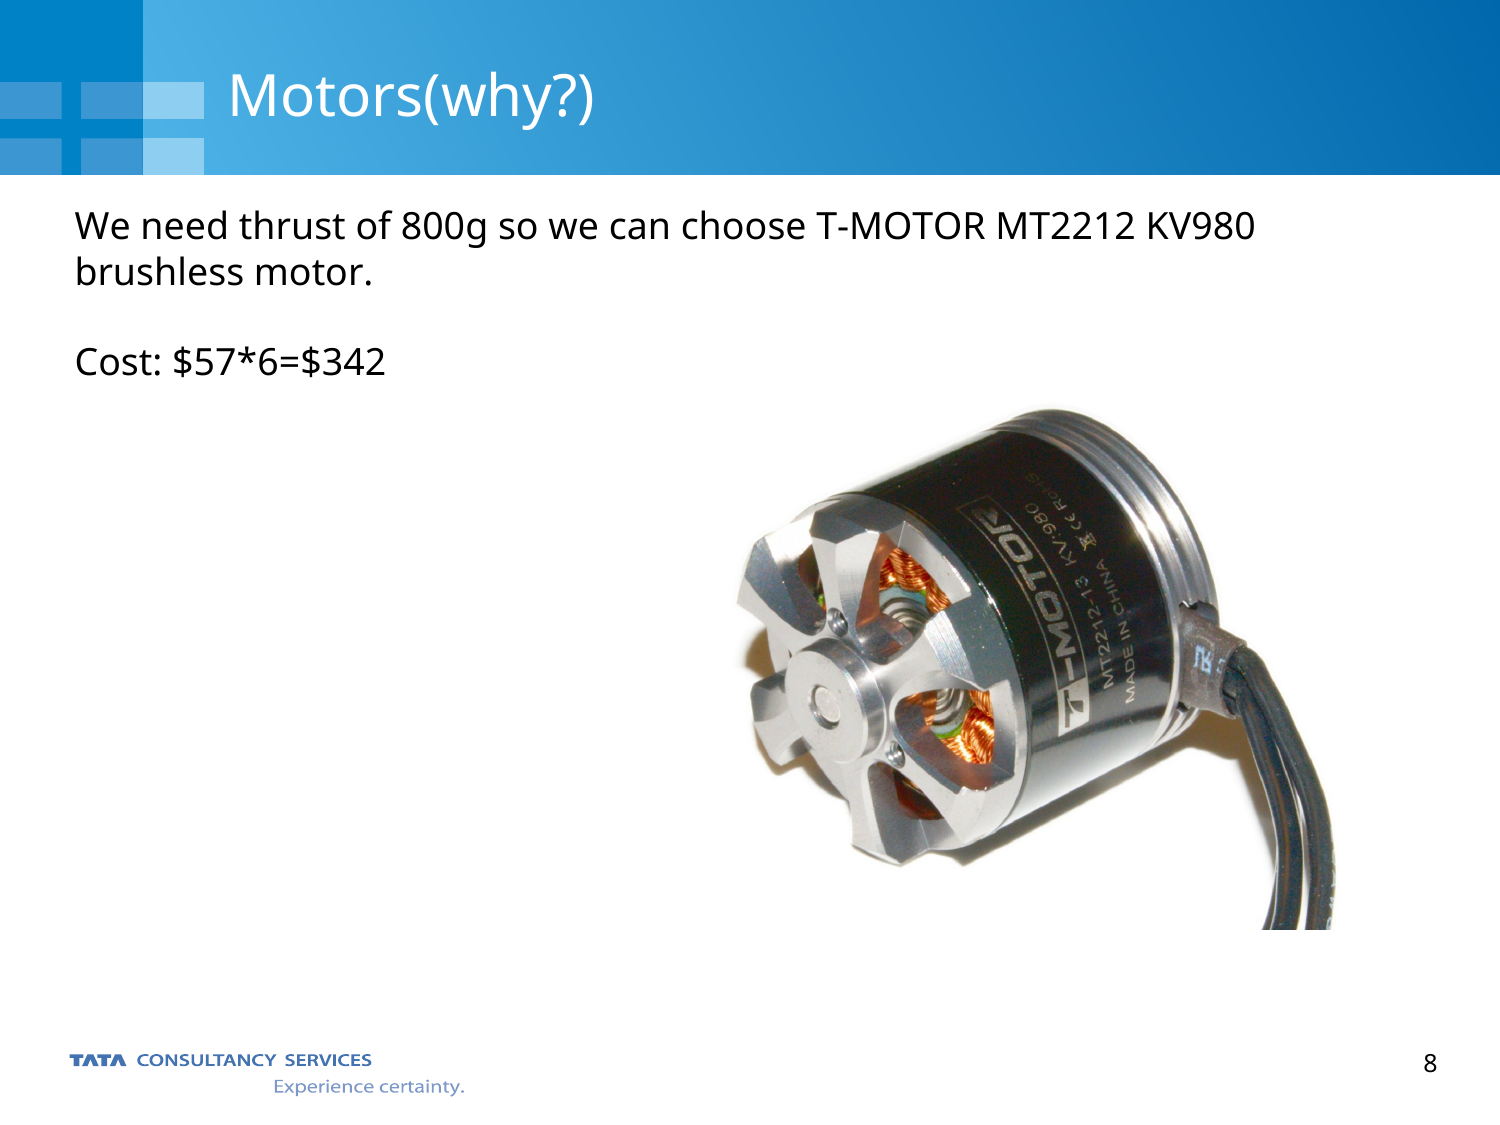

Motors(why?)
We need thrust of 800g so we can choose T-MOTOR MT2212 KV980 brushless motor.
Cost: $57*6=$342